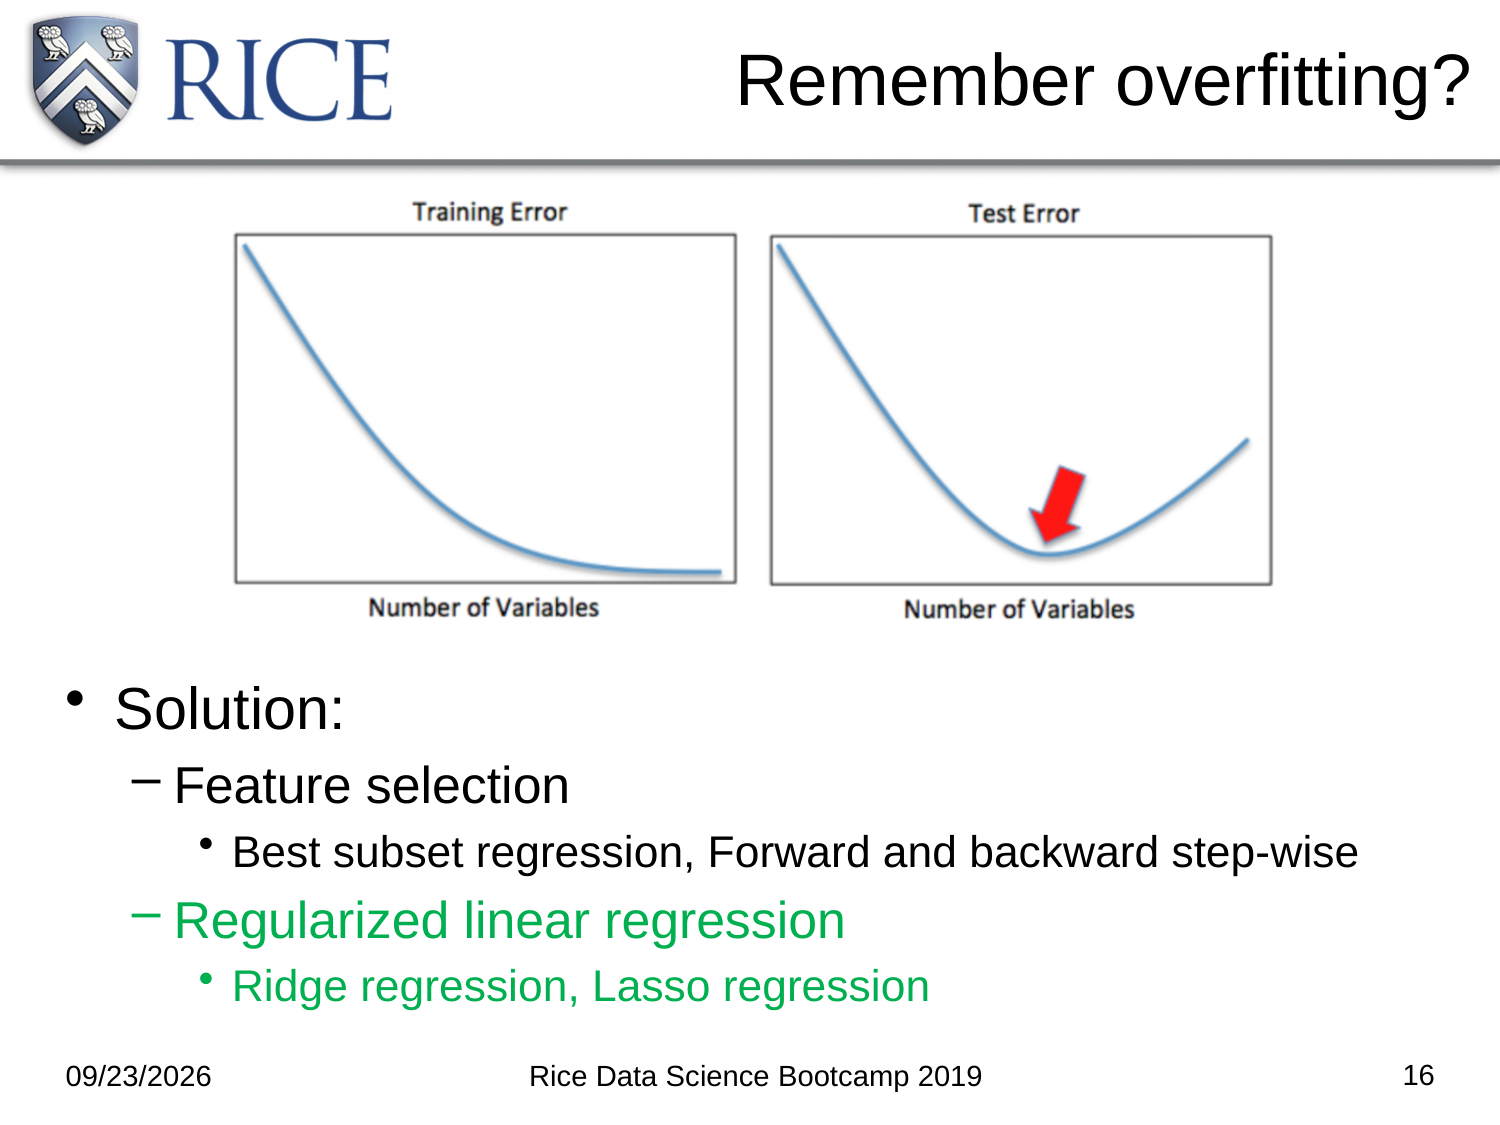

# Remember overfitting?
Solution:
Feature selection
Best subset regression, Forward and backward step-wise
Regularized linear regression
Ridge regression, Lasso regression
Rice Data Science Bootcamp 2019